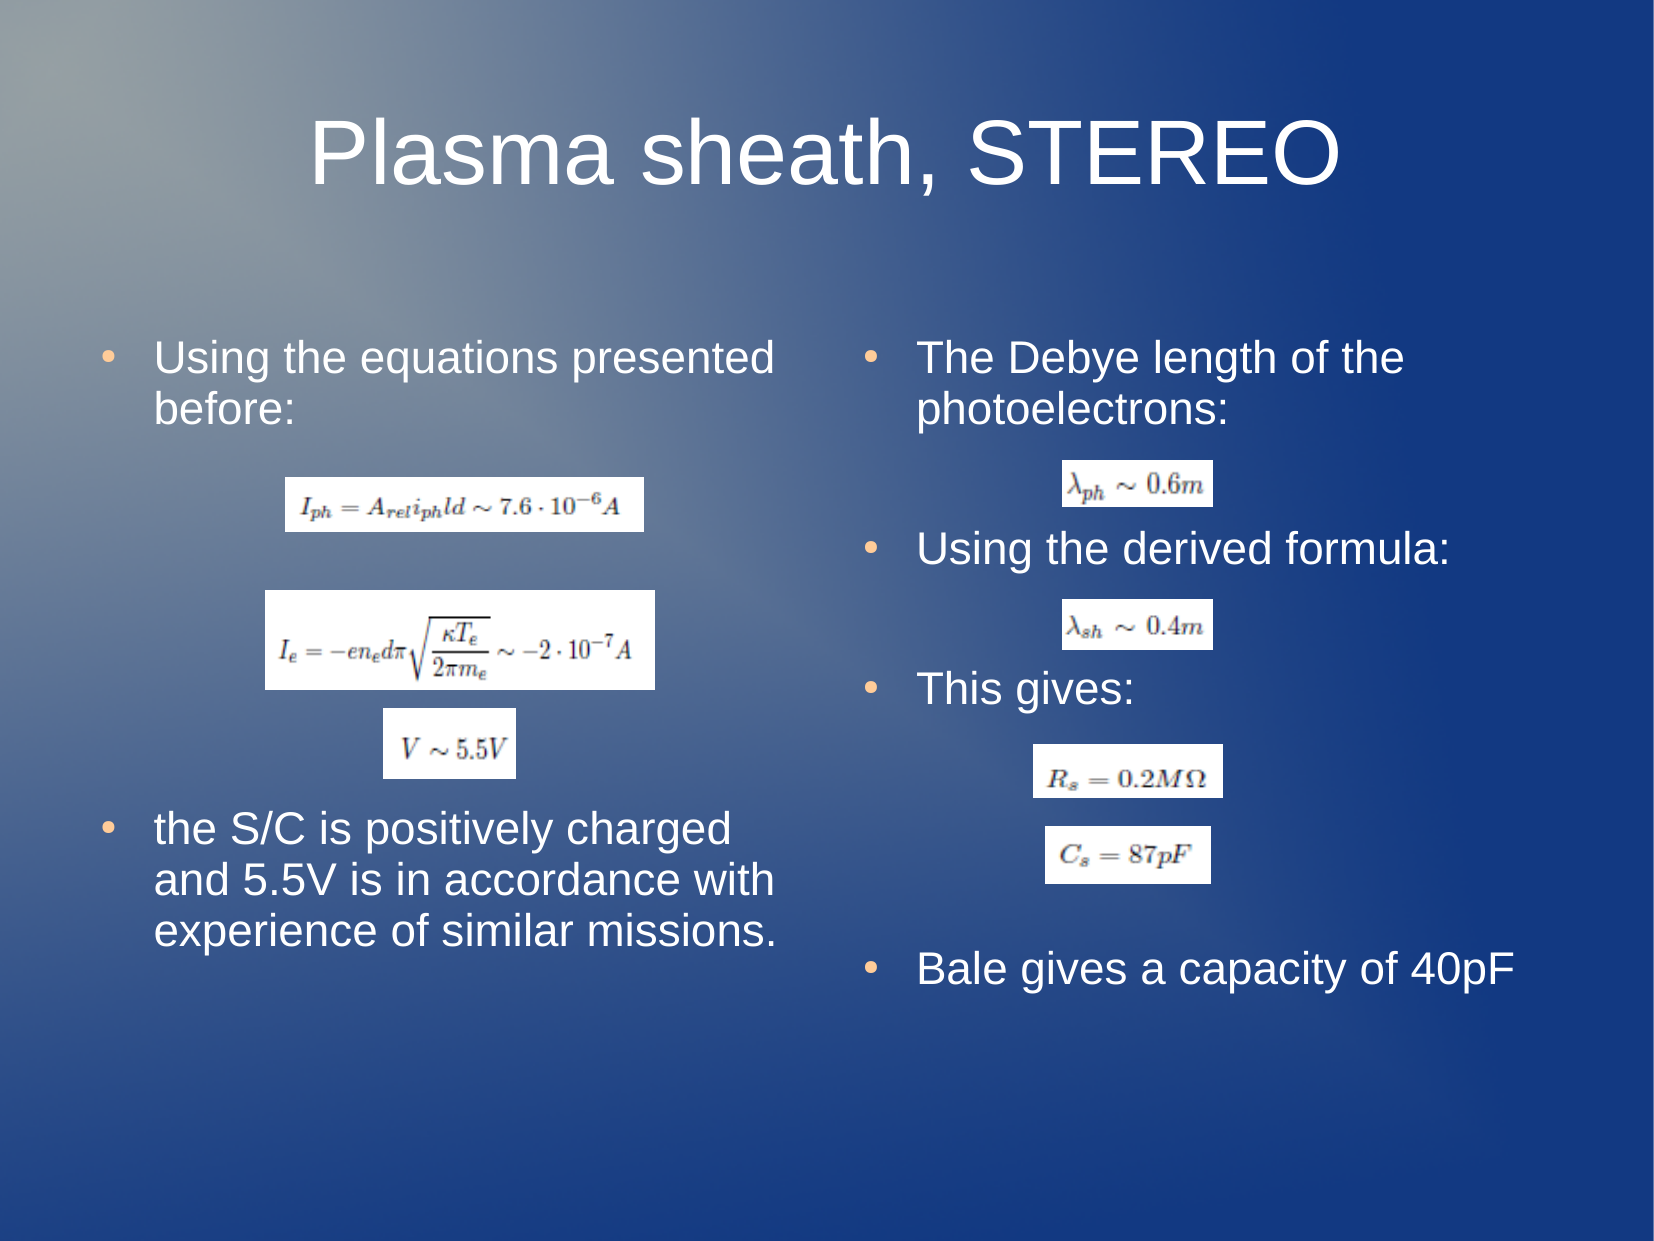

# Plasma sheath, STEREO
Using the equations presented before:
the S/C is positively charged and 5.5V is in accordance with experience of similar missions.
The Debye length of the photoelectrons:
Using the derived formula:
This gives:
Bale gives a capacity of 40pF